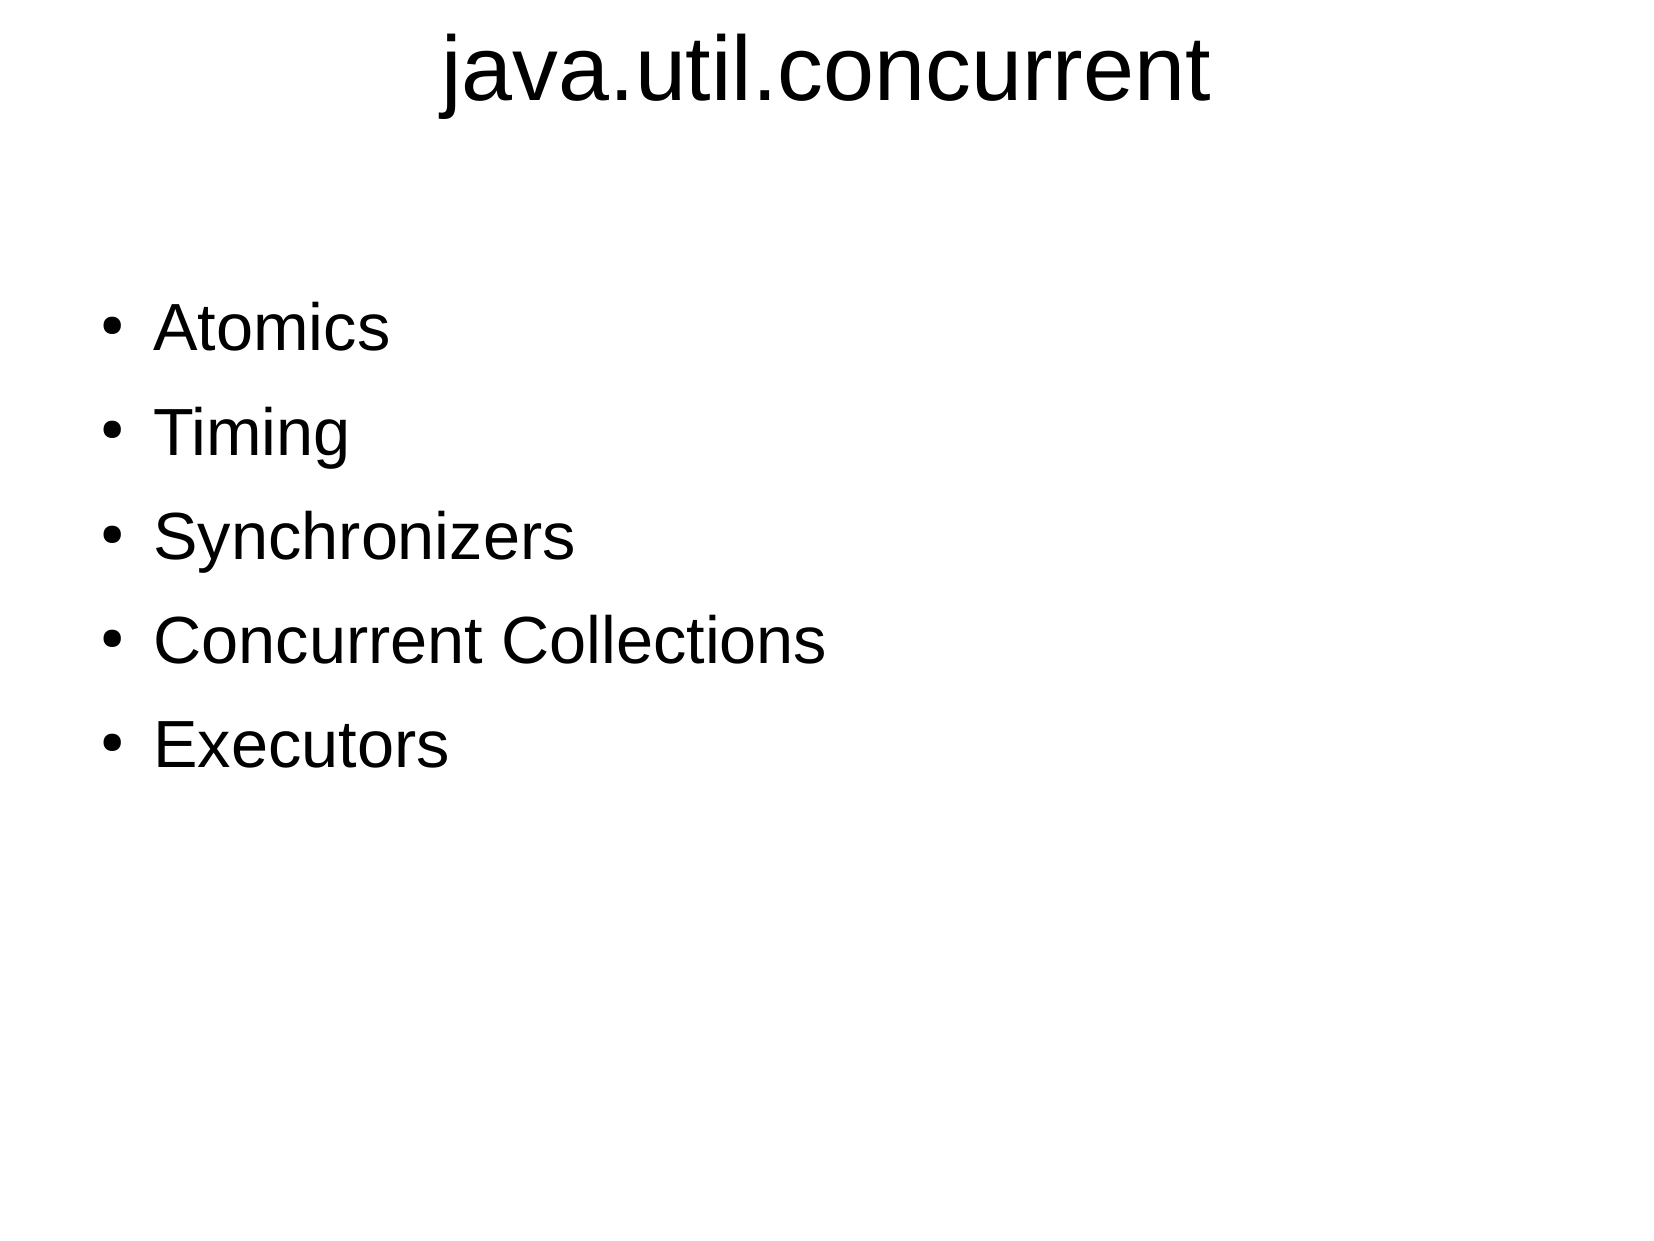

# java.util.concurrent
Atomics
Timing
Synchronizers
Concurrent Collections
Executors